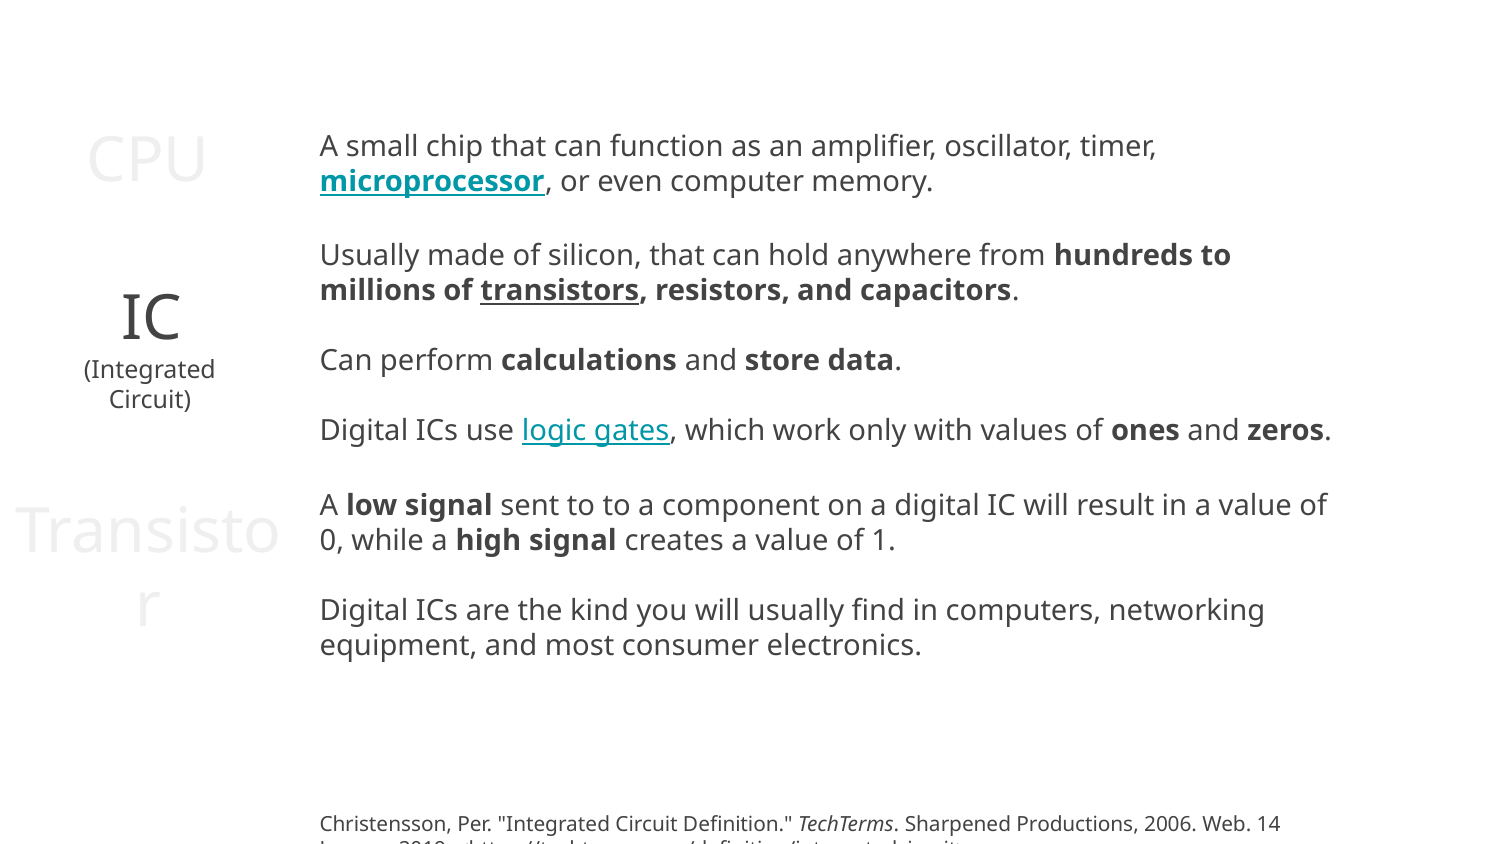

A small chip that can function as an amplifier, oscillator, timer, microprocessor, or even computer memory.
Usually made of silicon, that can hold anywhere from hundreds to millions of transistors, resistors, and capacitors.
Can perform calculations and store data.
Digital ICs use logic gates, which work only with values of ones and zeros.
A low signal sent to to a component on a digital IC will result in a value of 0, while a high signal creates a value of 1.
Digital ICs are the kind you will usually find in computers, networking equipment, and most consumer electronics.
Christensson, Per. "Integrated Circuit Definition." TechTerms. Sharpened Productions, 2006. Web. 14 January 2019. <https://techterms.com/definition/integratedcircuit>.
CPU
IC
(Integrated Circuit)
Transistor